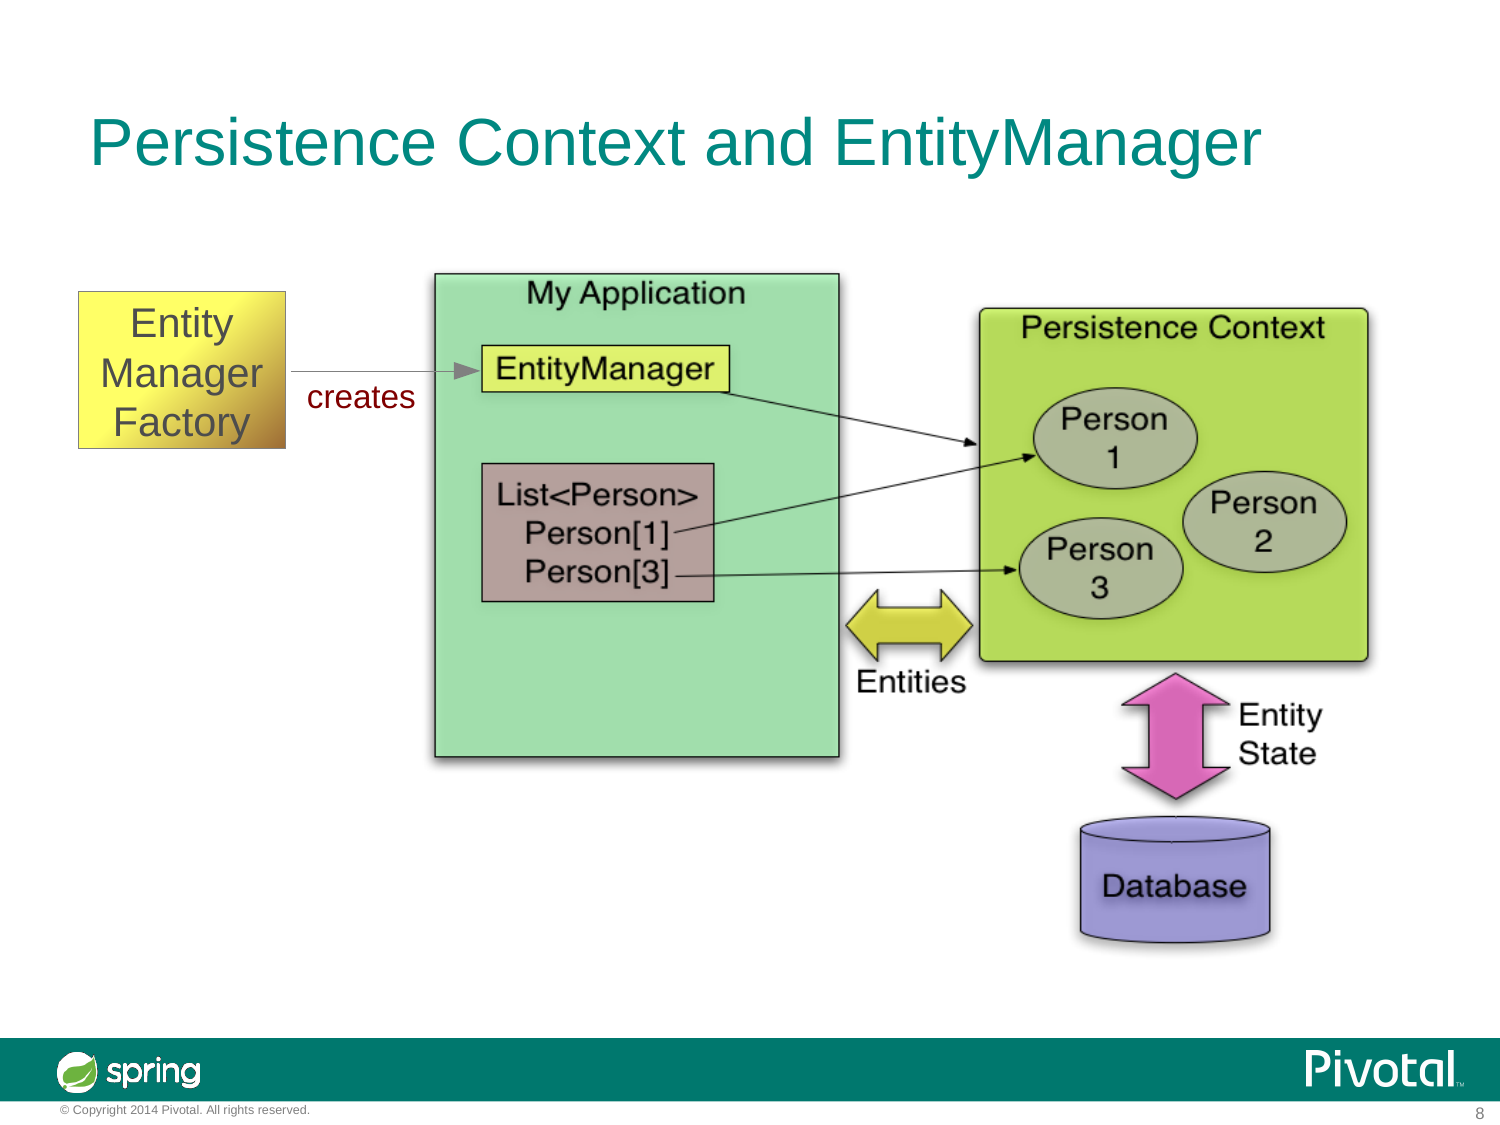

# Persistence Context and EntityManager
Entity
Manager
Factory
creates